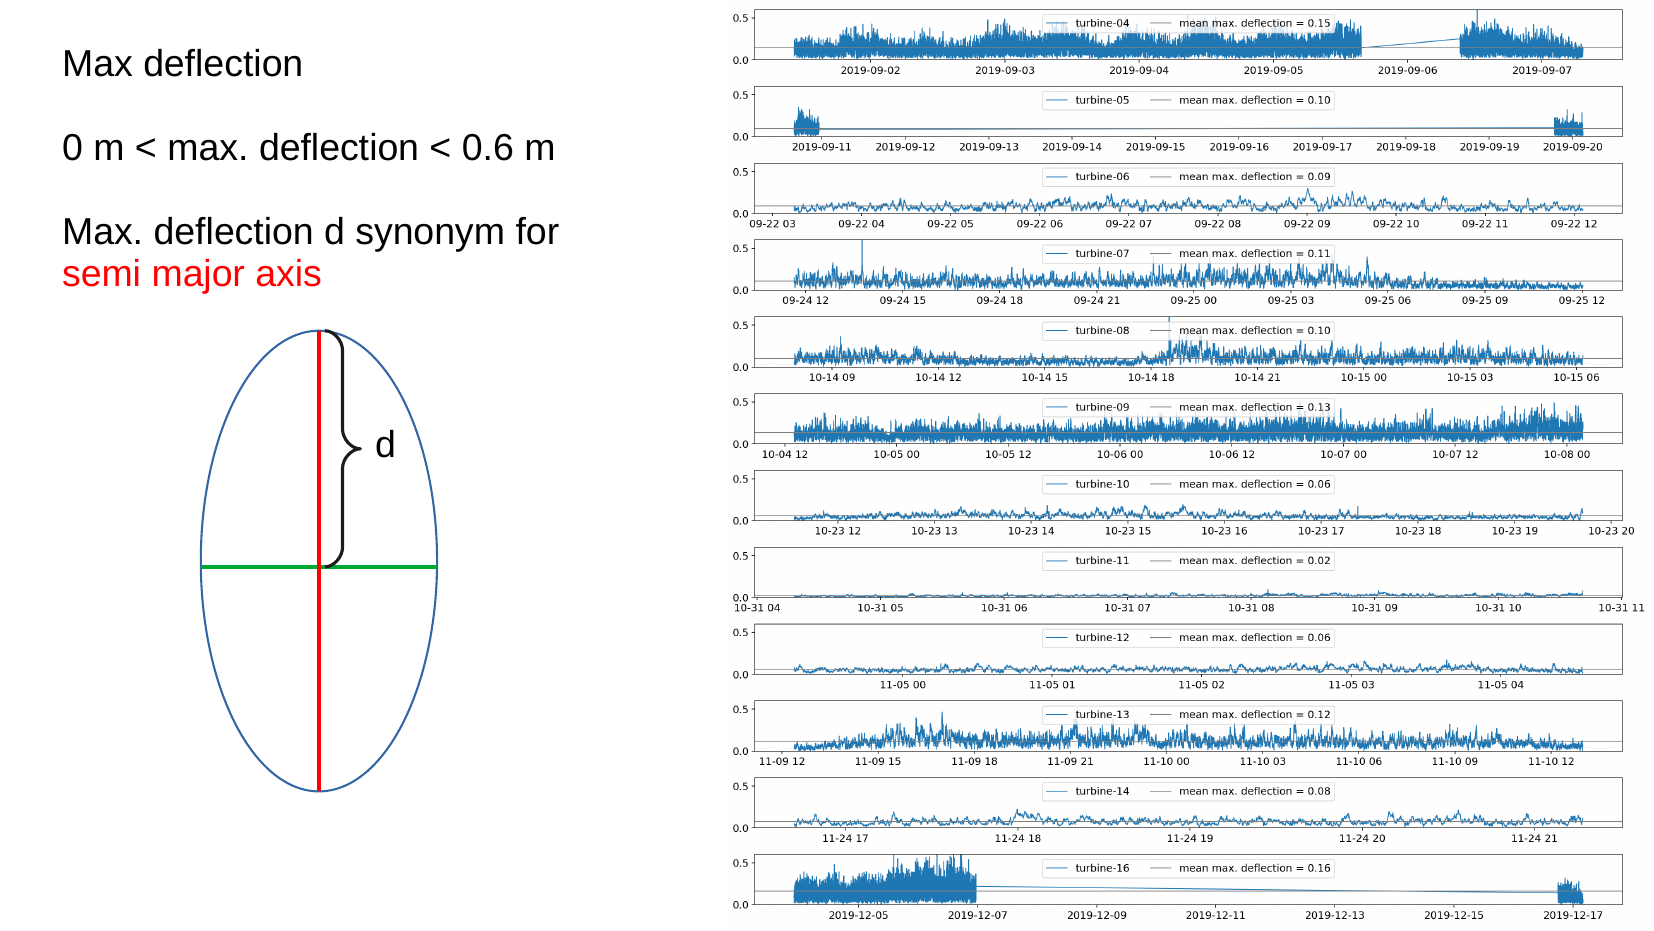

Max deflection
0 m < max. deflection < 0.6 m
Max. deflection d synonym for
semi major axis
d